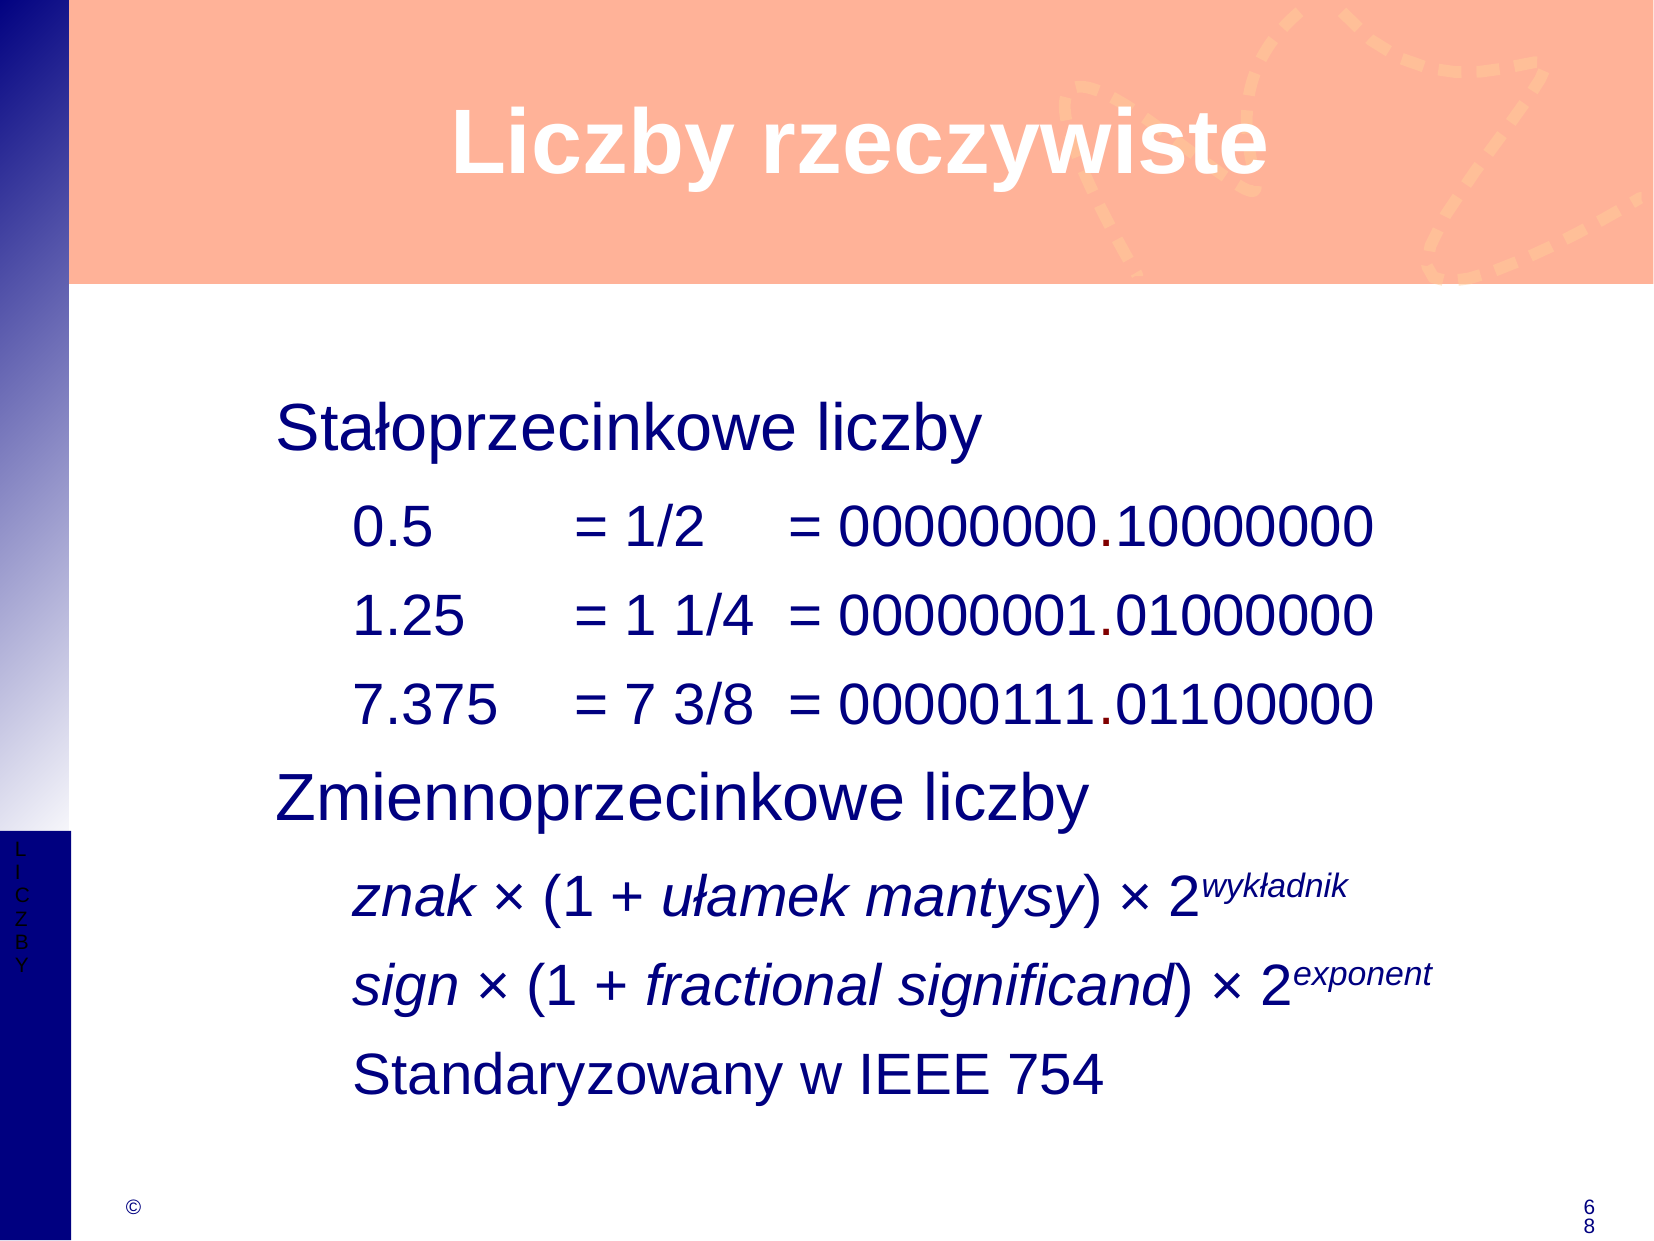

# Liczby rzeczywiste
Stałoprzecinkowe liczby
0.5	= 1/2 	= 00000000.10000000
1.25	= 1 1/4 	= 00000001.01000000
7.375	= 7 3/8 	= 00000111.01100000
Zmiennoprzecinkowe liczby
znak × (1 + ułamek mantysy) × 2wykładnik
sign × (1 + fractional significand) × 2exponent
Standaryzowany w IEEE 754
L
I
C
Z
B
Y